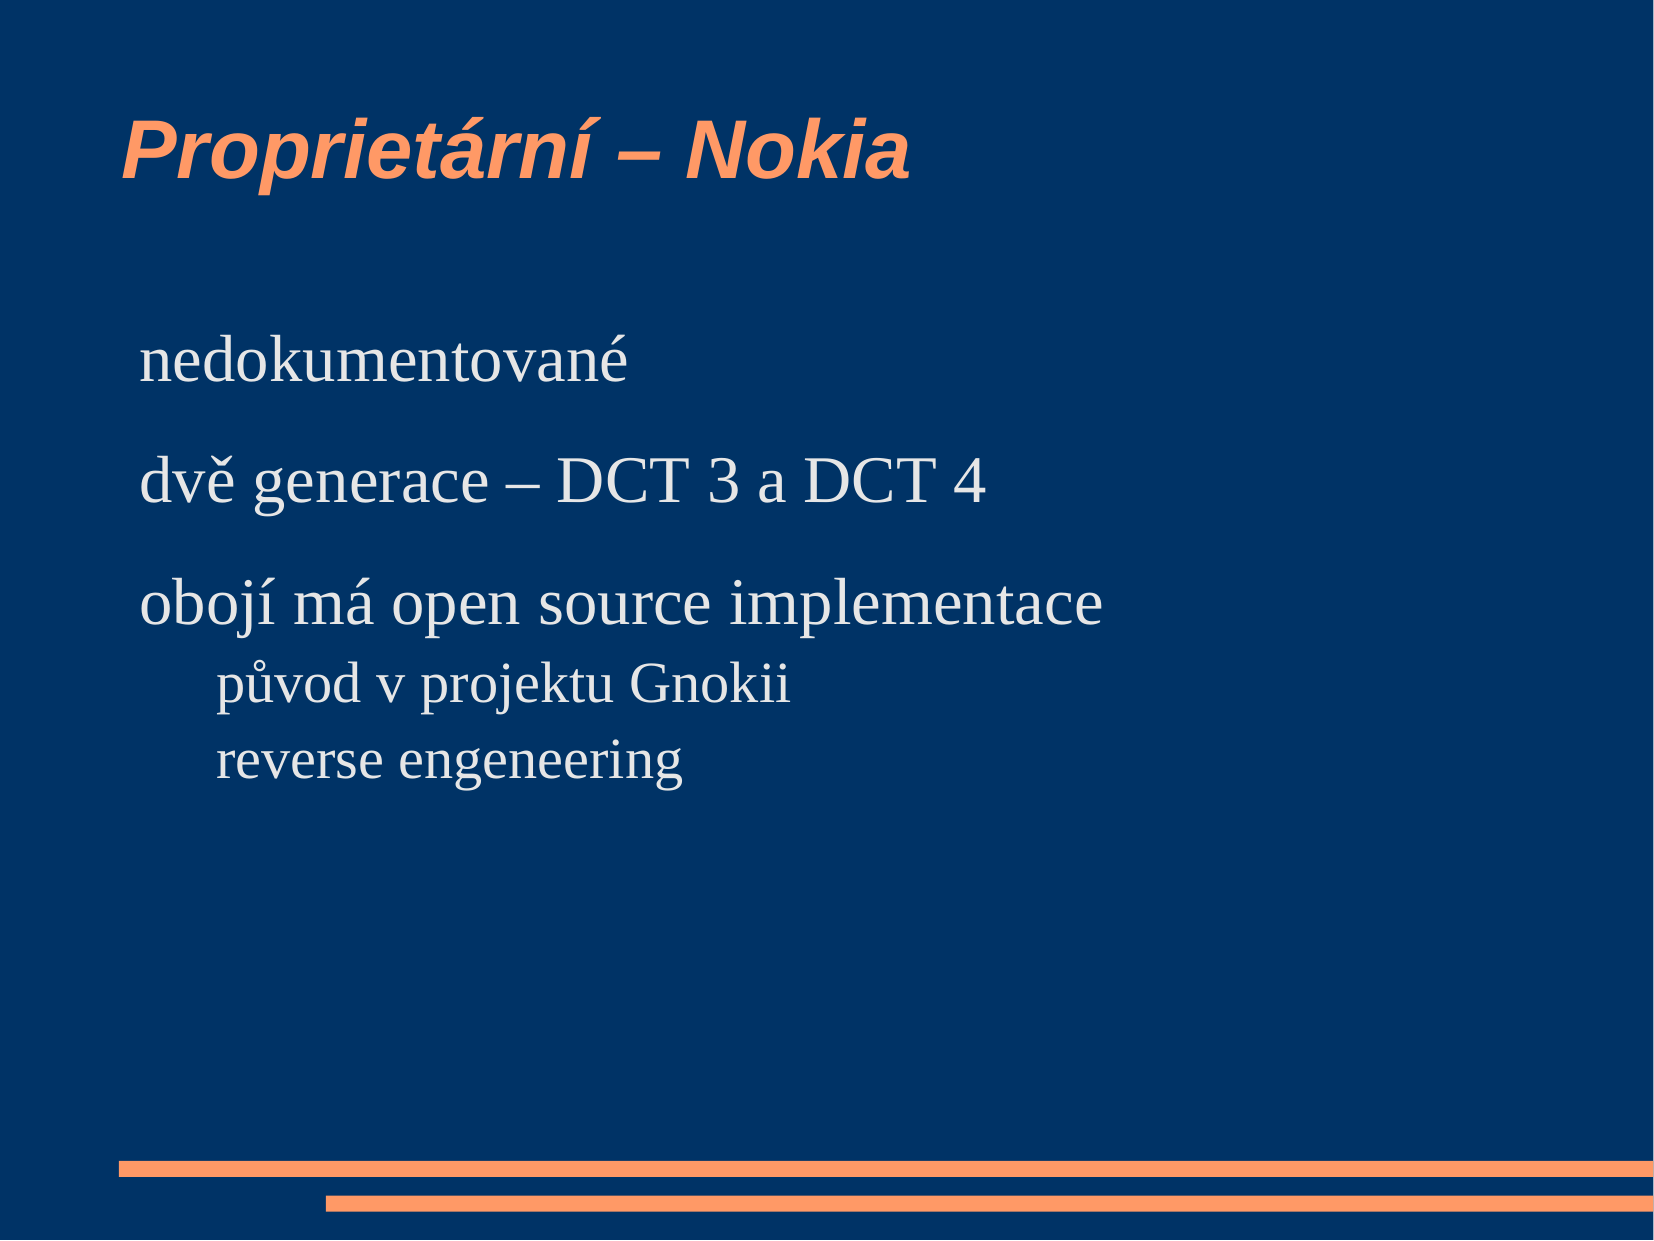

# Proprietární – Nokia
nedokumentované
dvě generace – DCT 3 a DCT 4
obojí má open source implementace
původ v projektu Gnokii
reverse engeneering